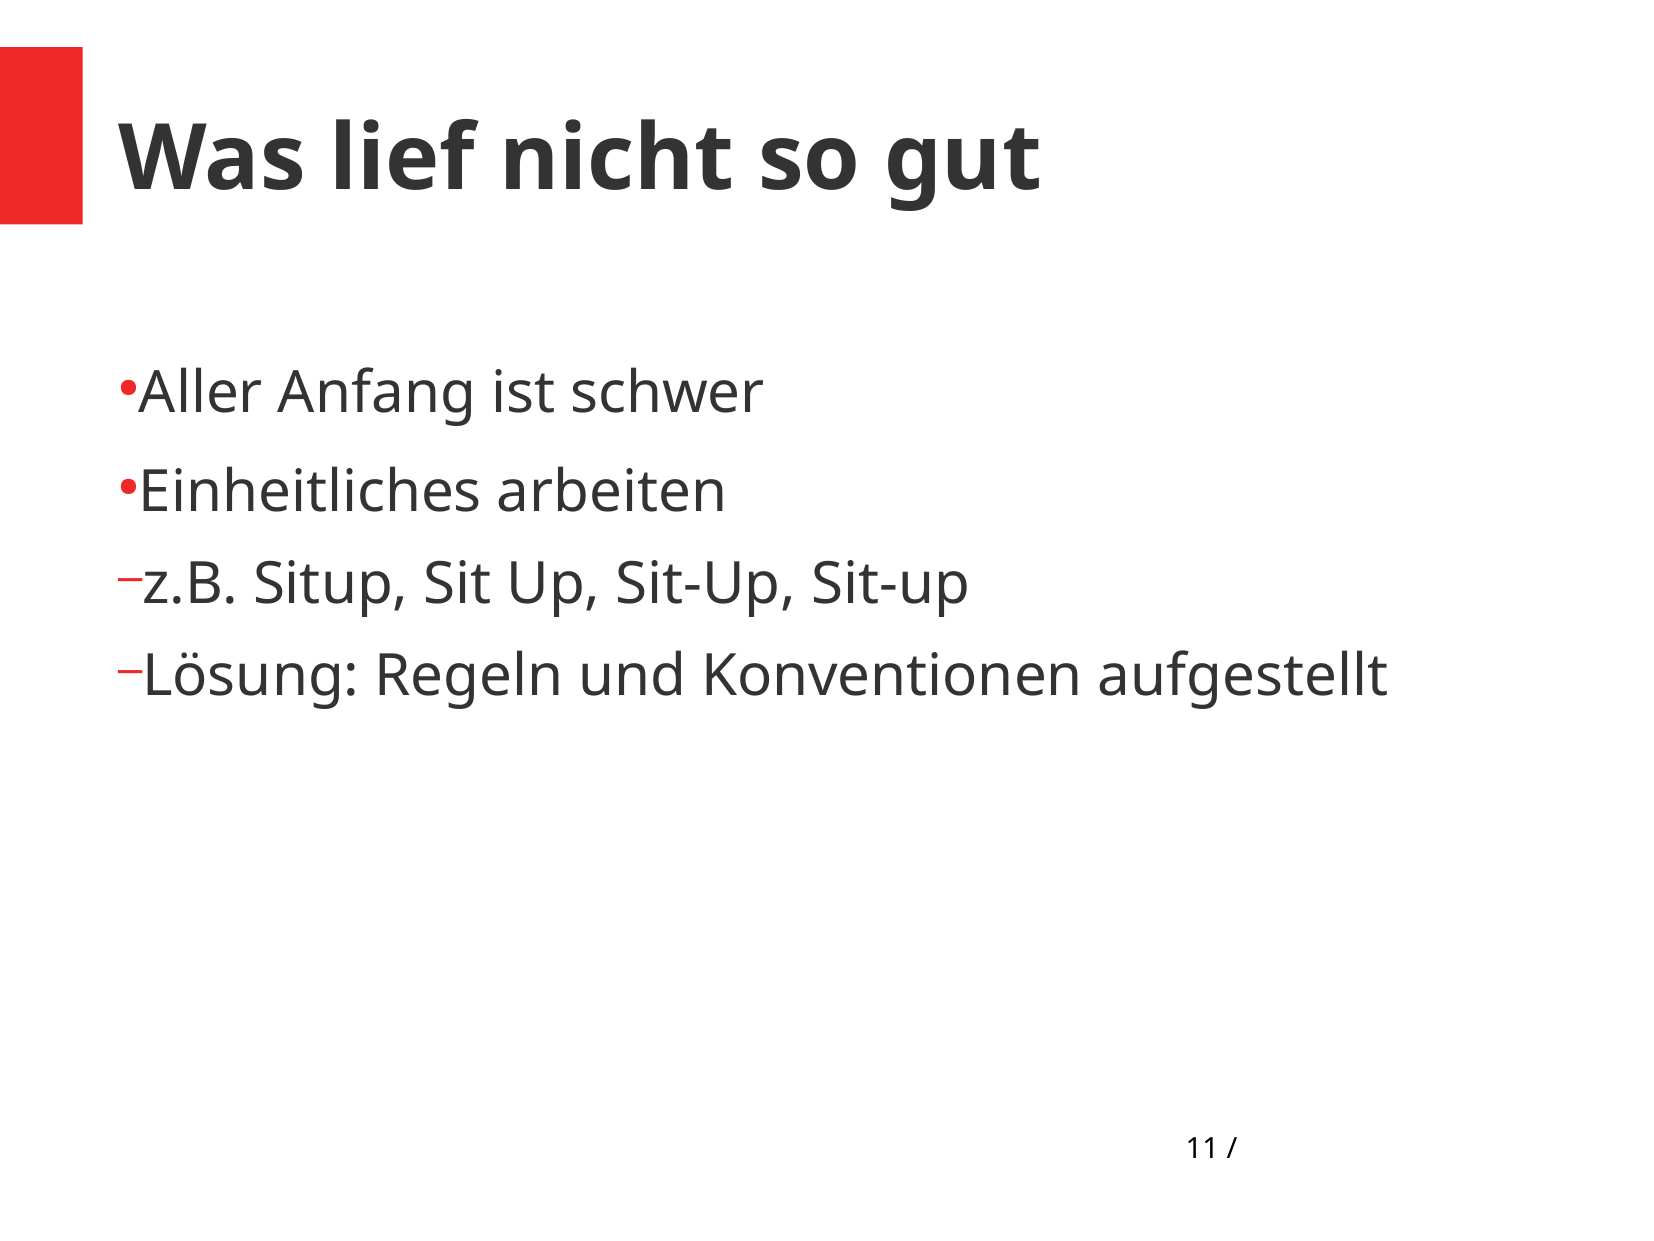

# Was lief nicht so gut
Aller Anfang ist schwer
Einheitliches arbeiten
z.B. Situp, Sit Up, Sit-Up, Sit-up
Lösung: Regeln und Konventionen aufgestellt